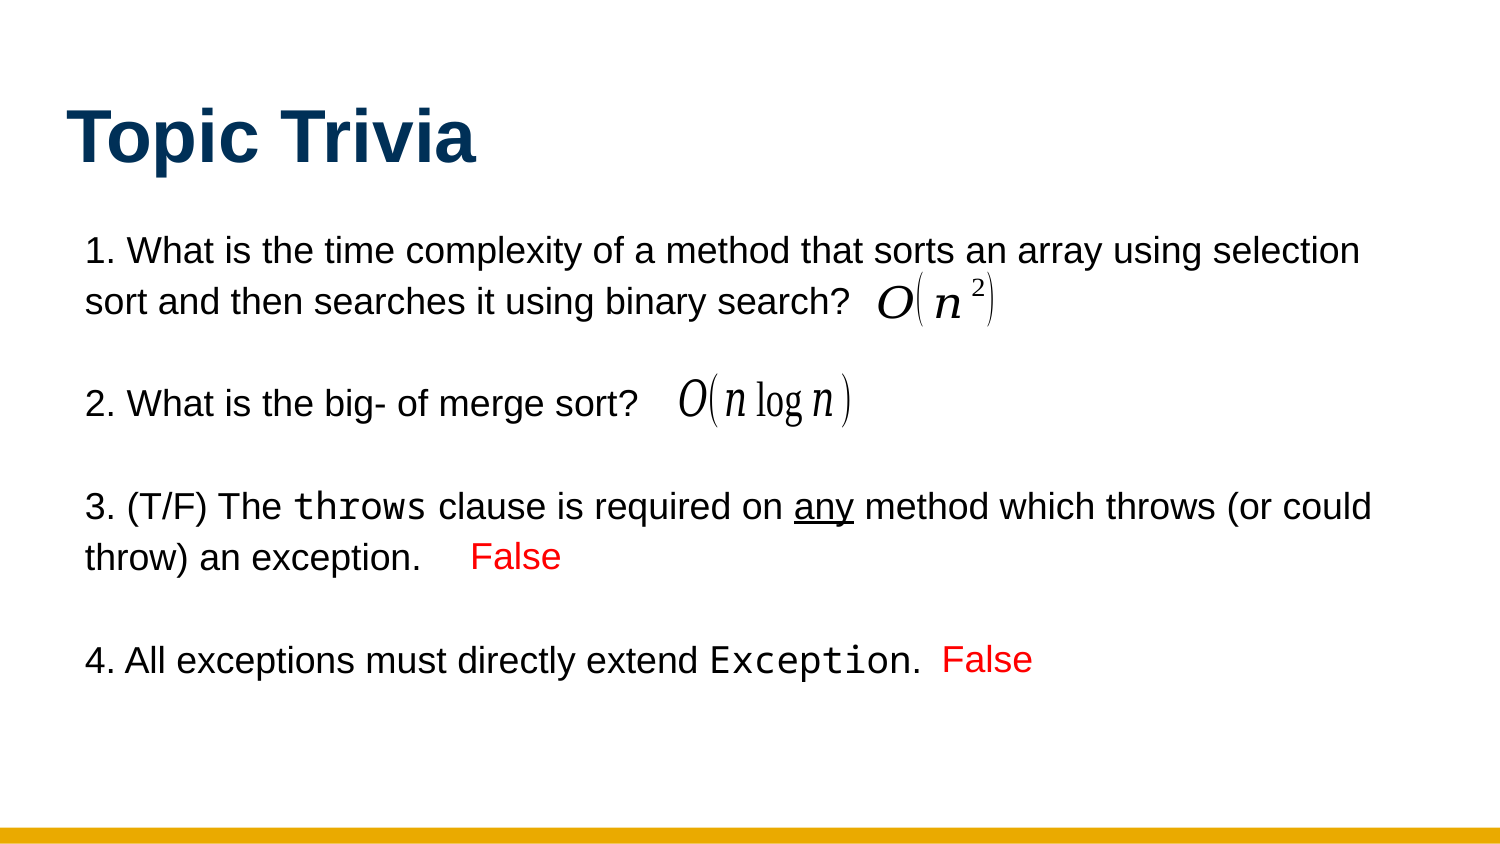

Topic Trivia
# 1. What is the time complexity of a method that sorts an array using selection sort and then searches it using binary search?
2. What is the big- of merge sort?
3. (T/F) The throws clause is required on any method which throws (or could throw) an exception.
4. All exceptions must directly extend Exception.
False
False